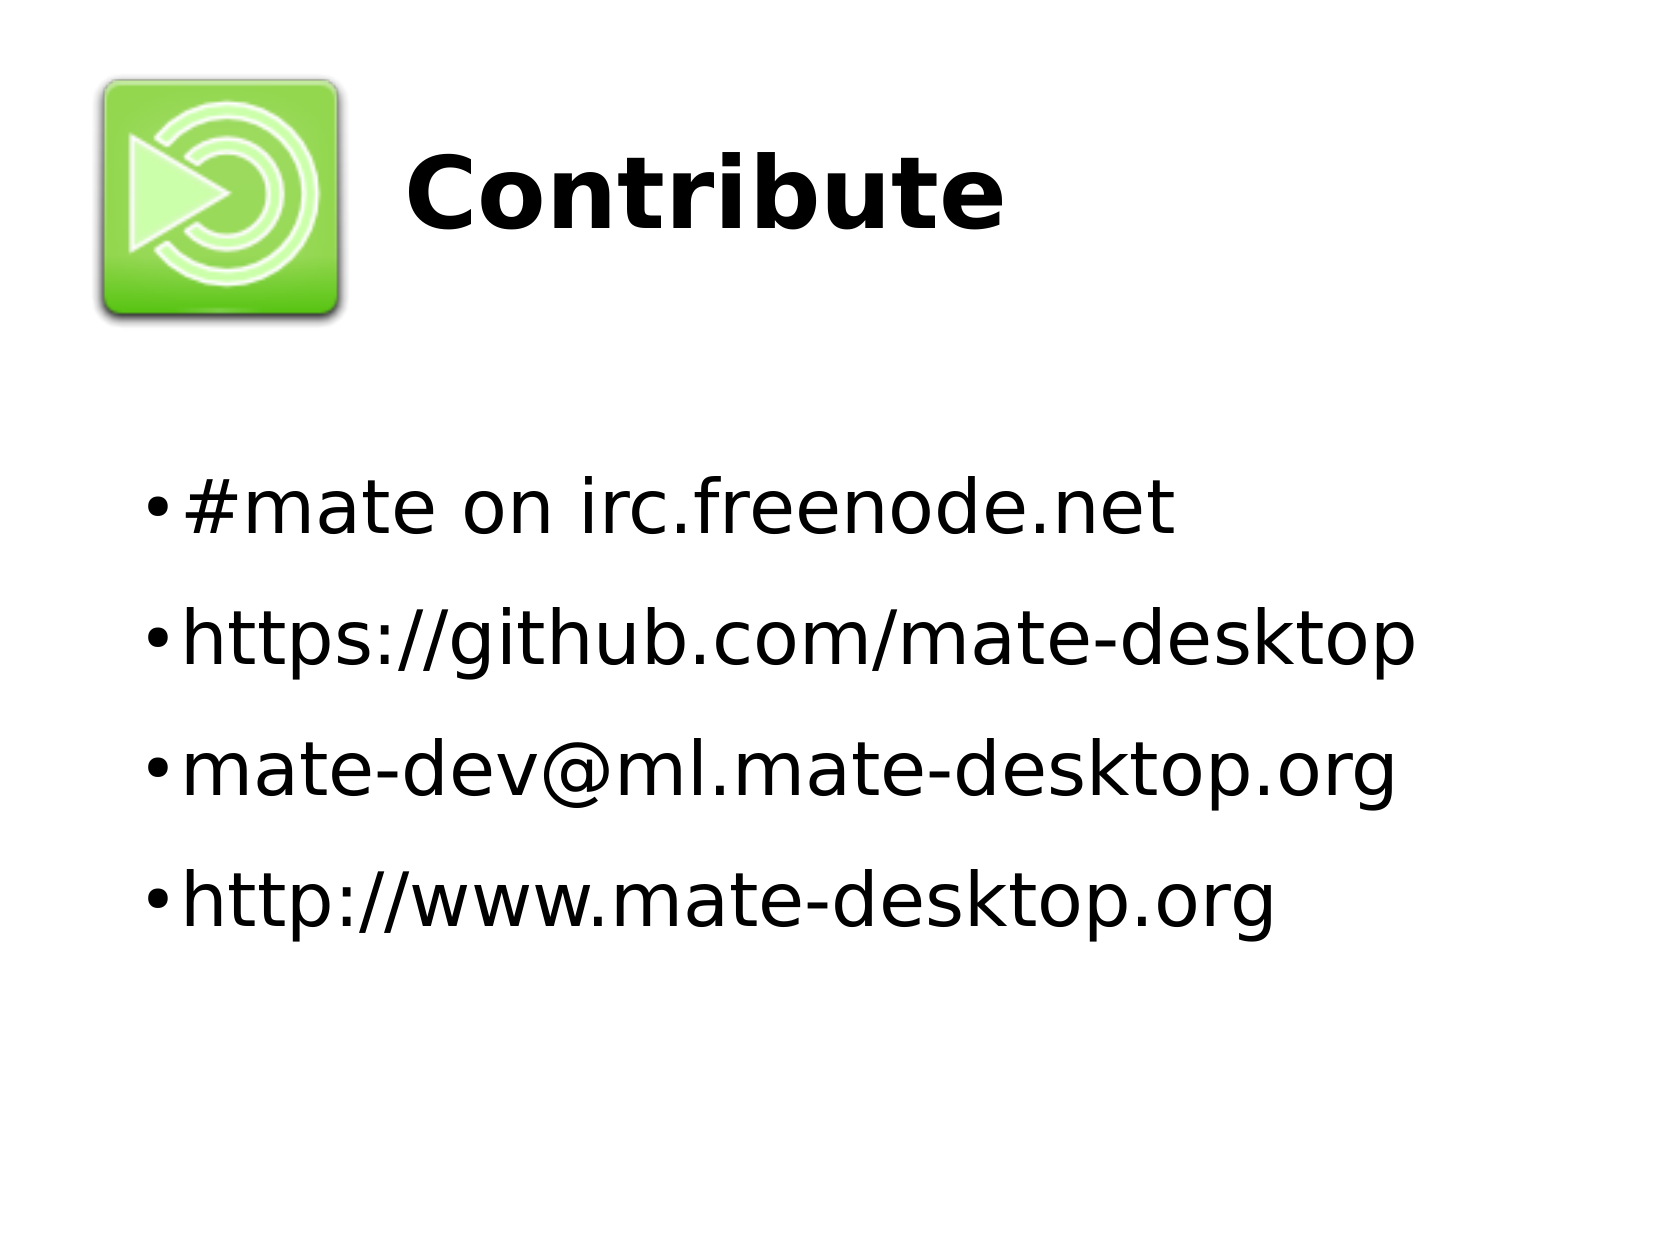

Contribute
#mate on irc.freenode.net
https://github.com/mate-desktop
mate-dev@ml.mate-desktop.org
http://www.mate-desktop.org